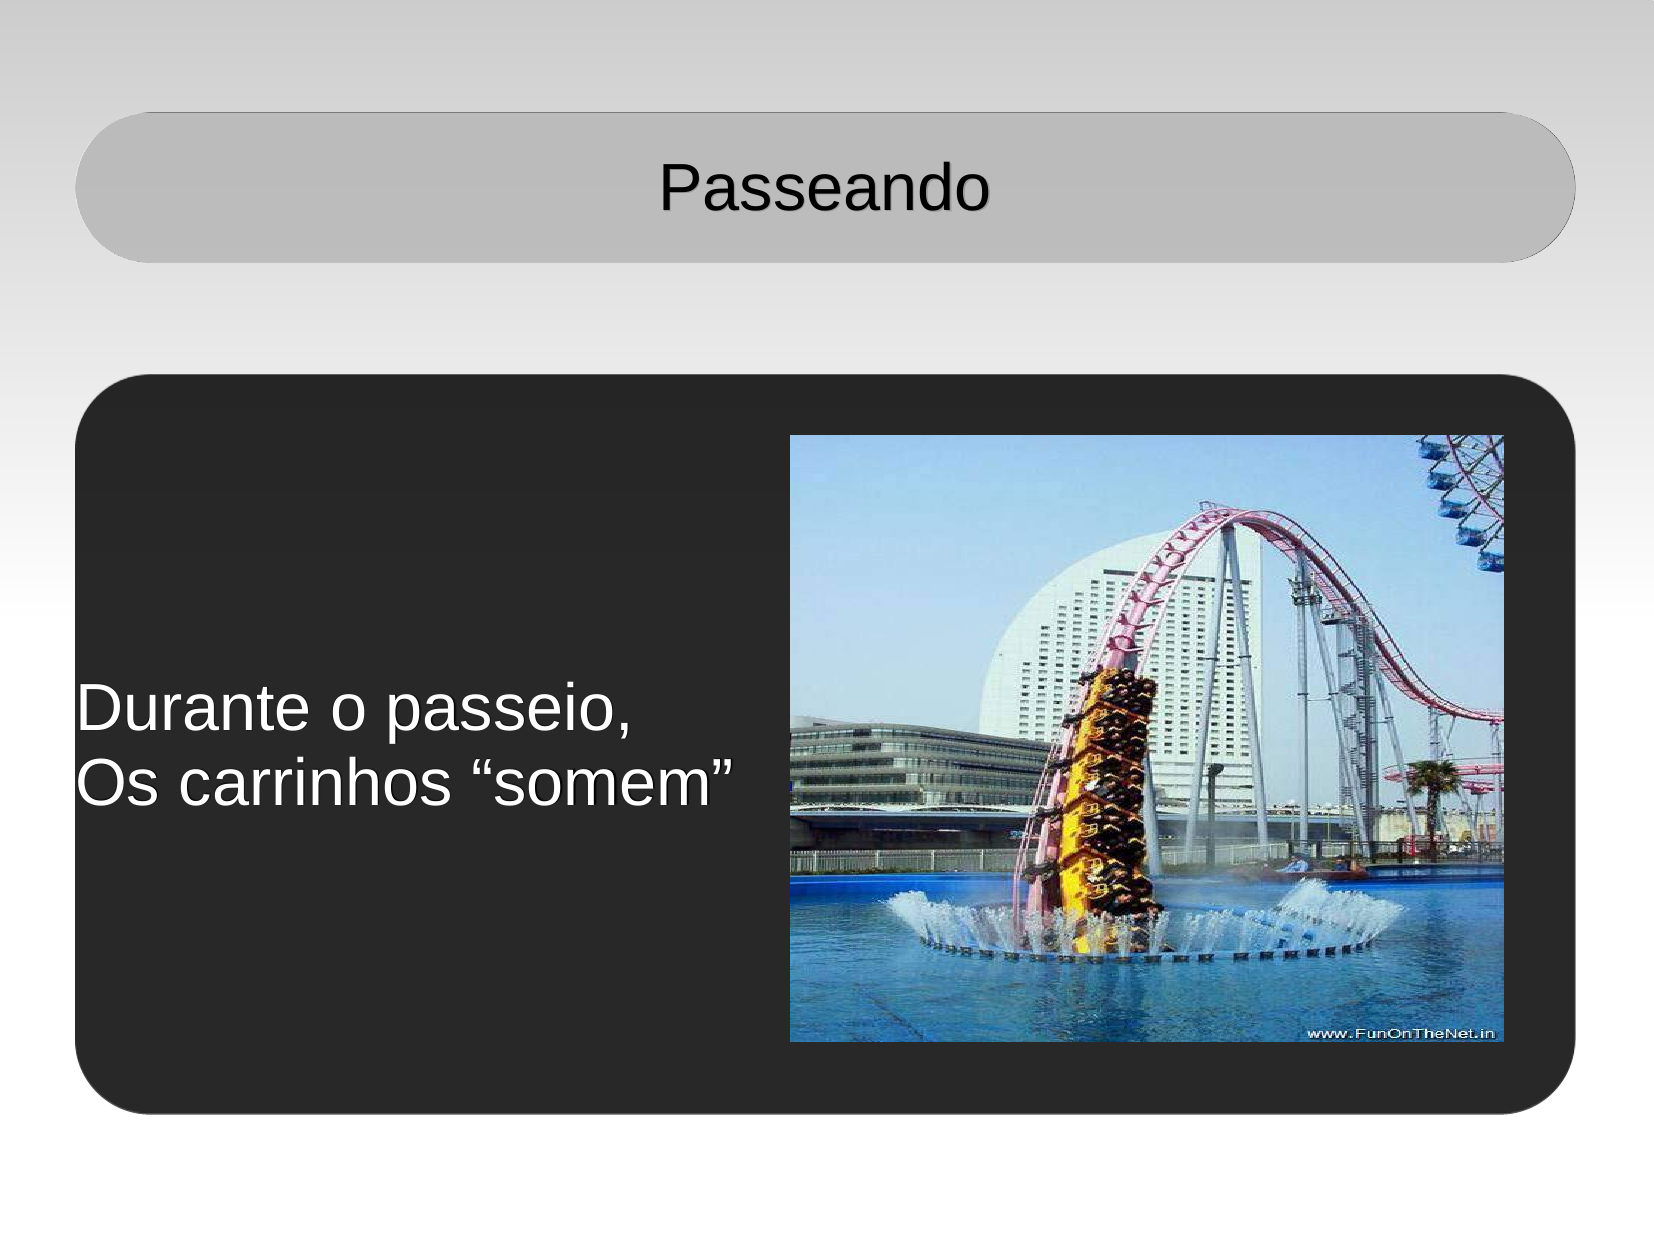

Passeando
Durante o passeio,
Os carrinhos “somem”